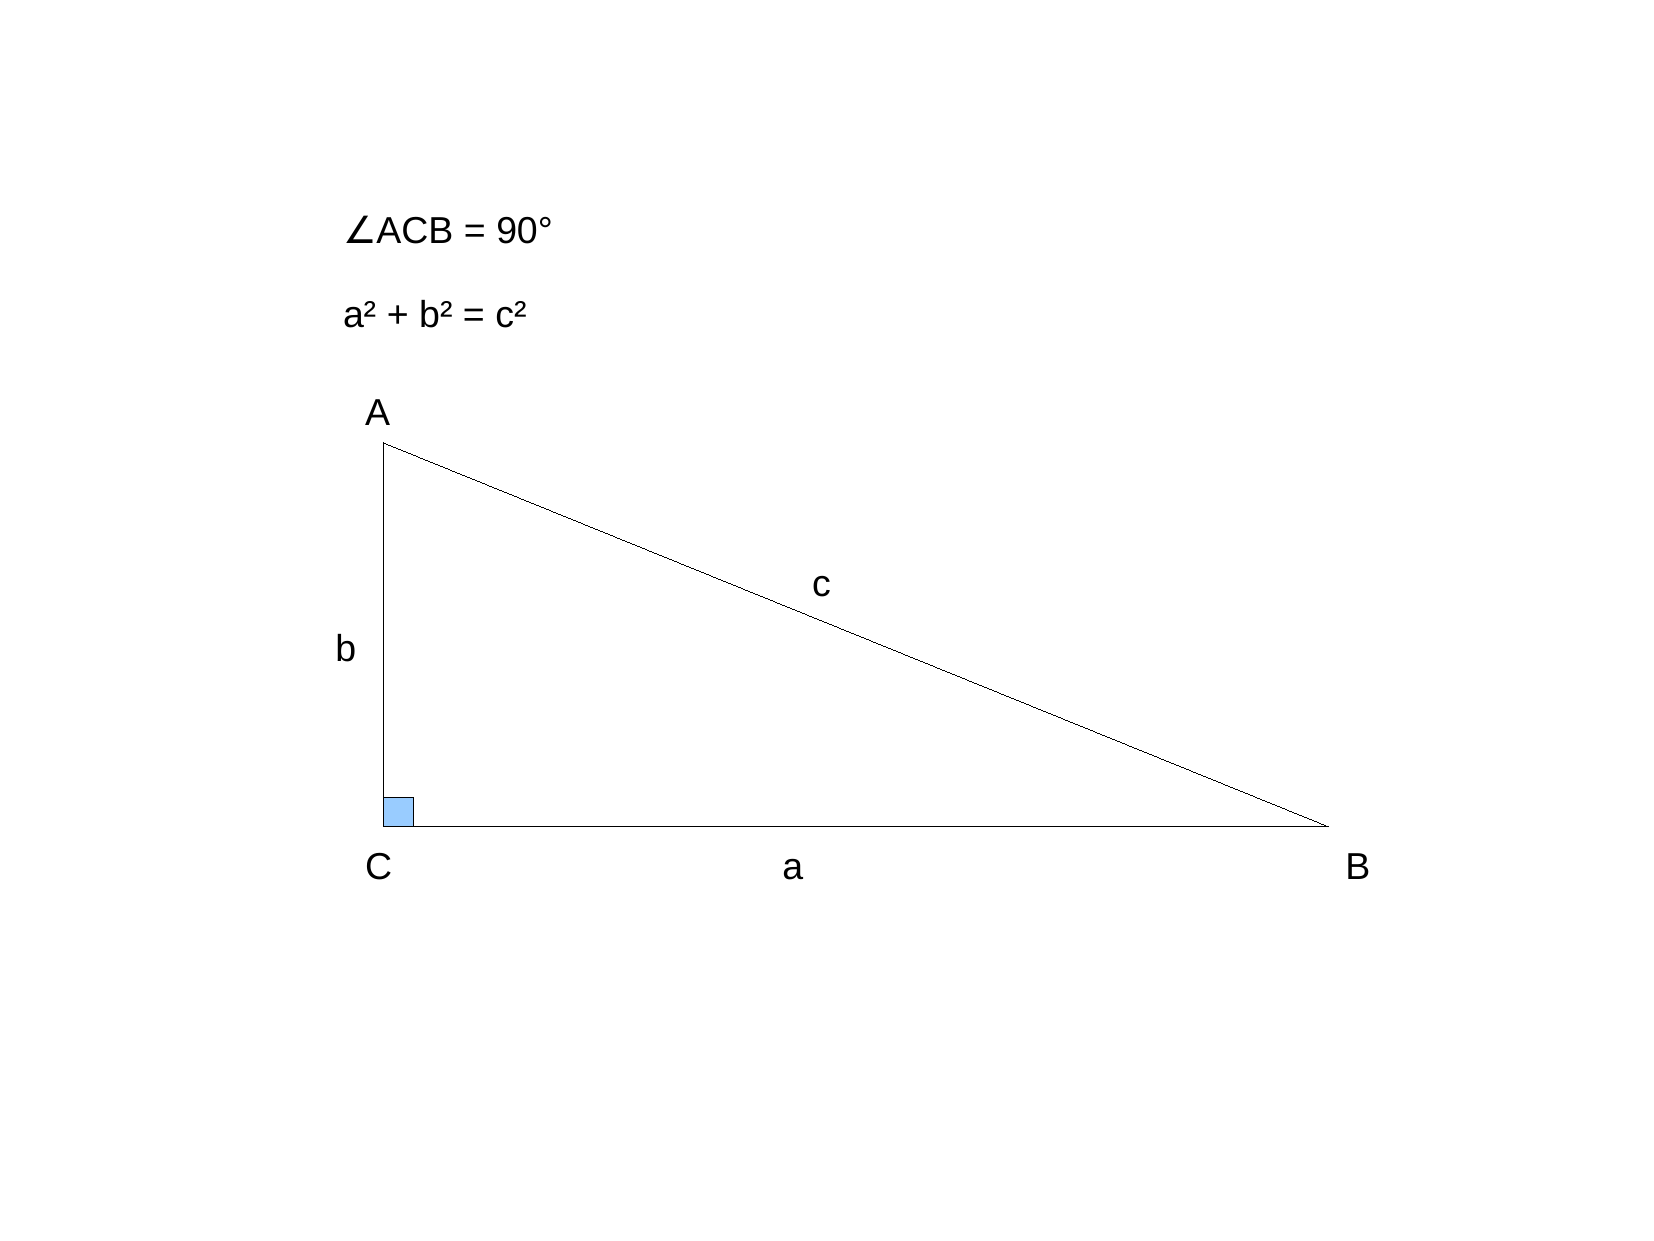

∠ACB = 90°
a² + b² = c²
A
c
b
a
C
B